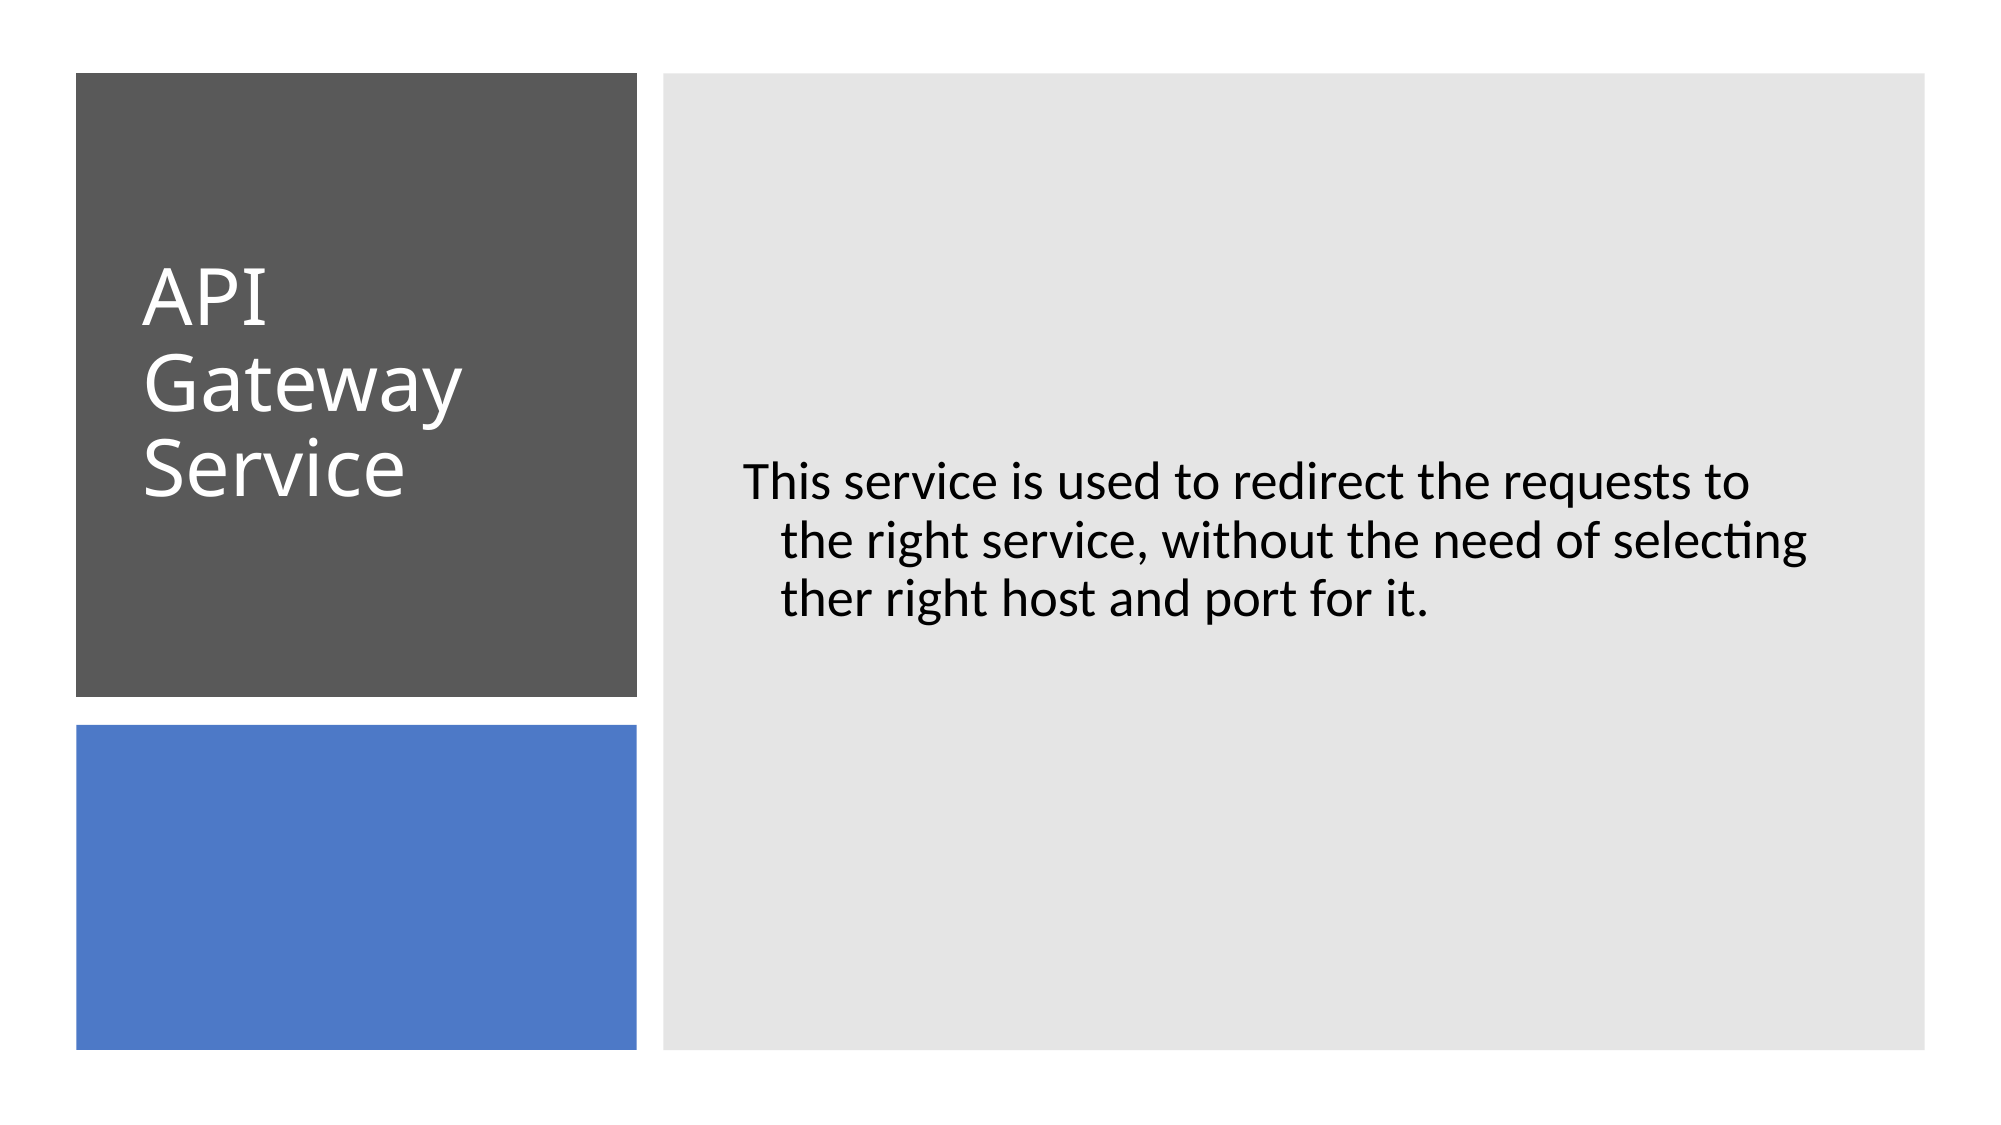

This service is used to redirect the requests to the right service, without the need of selecting ther right host and port for it.
# API Gateway Service